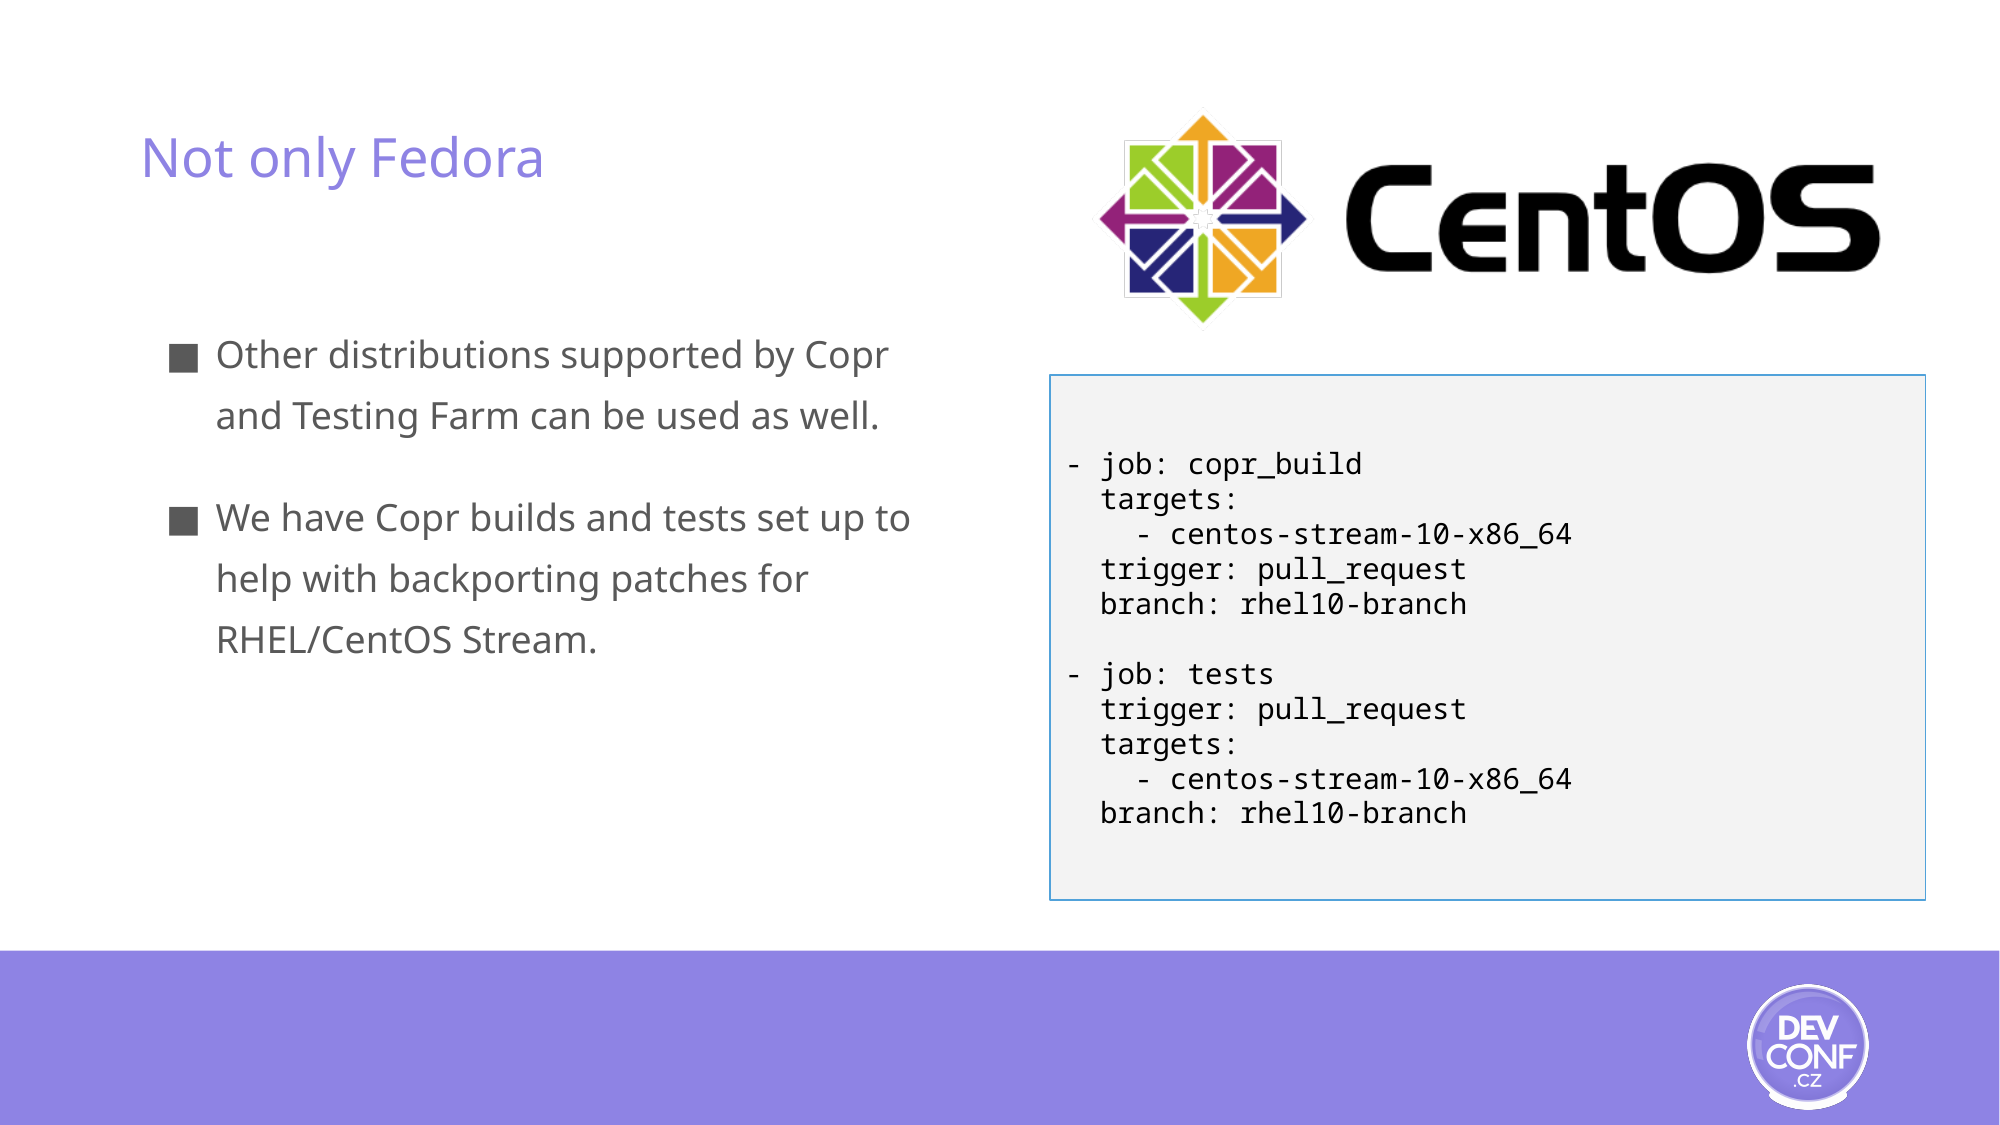

# Not only Fedora
Other distributions supported by Copr and Testing Farm can be used as well.
We have Copr builds and tests set up to help with backporting patches for RHEL/CentOS Stream.
- job: copr_build
 targets:
 - centos-stream-10-x86_64
 trigger: pull_request
 branch: rhel10-branch
- job: tests
 trigger: pull_request
 targets:
 - centos-stream-10-x86_64
 branch: rhel10-branch